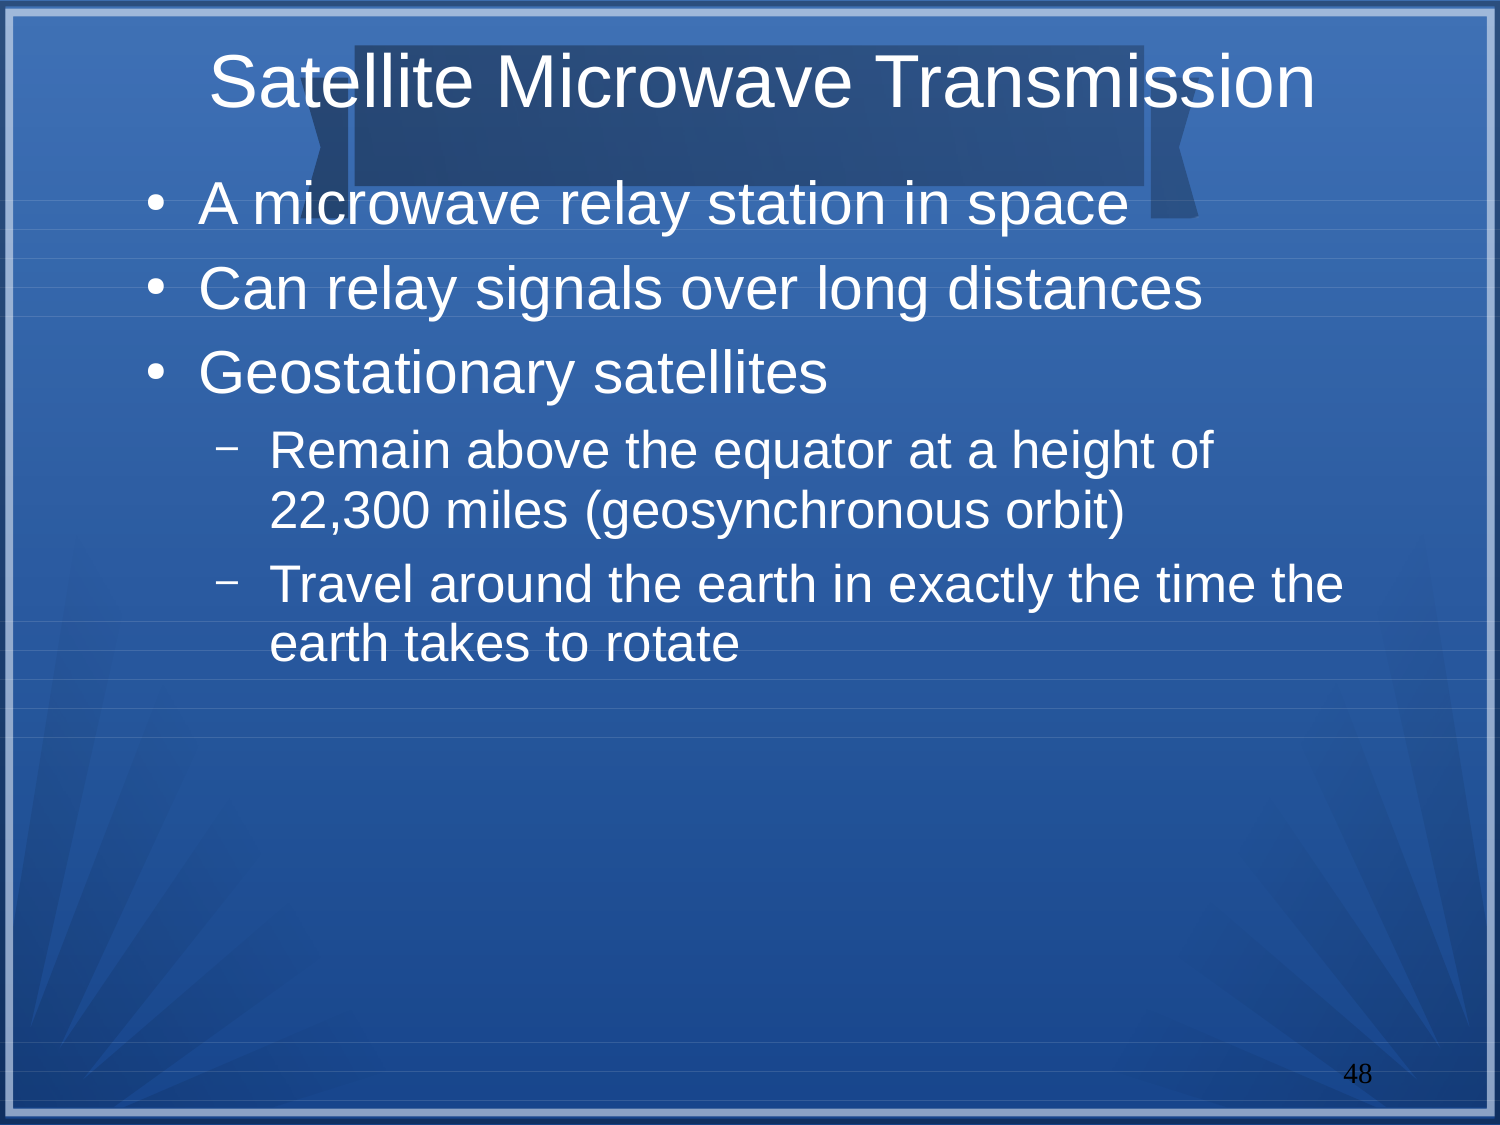

# Satellite Microwave Transmission
A microwave relay station in space
Can relay signals over long distances
Geostationary satellites
Remain above the equator at a height of 22,300 miles (geosynchronous orbit)
Travel around the earth in exactly the time the earth takes to rotate